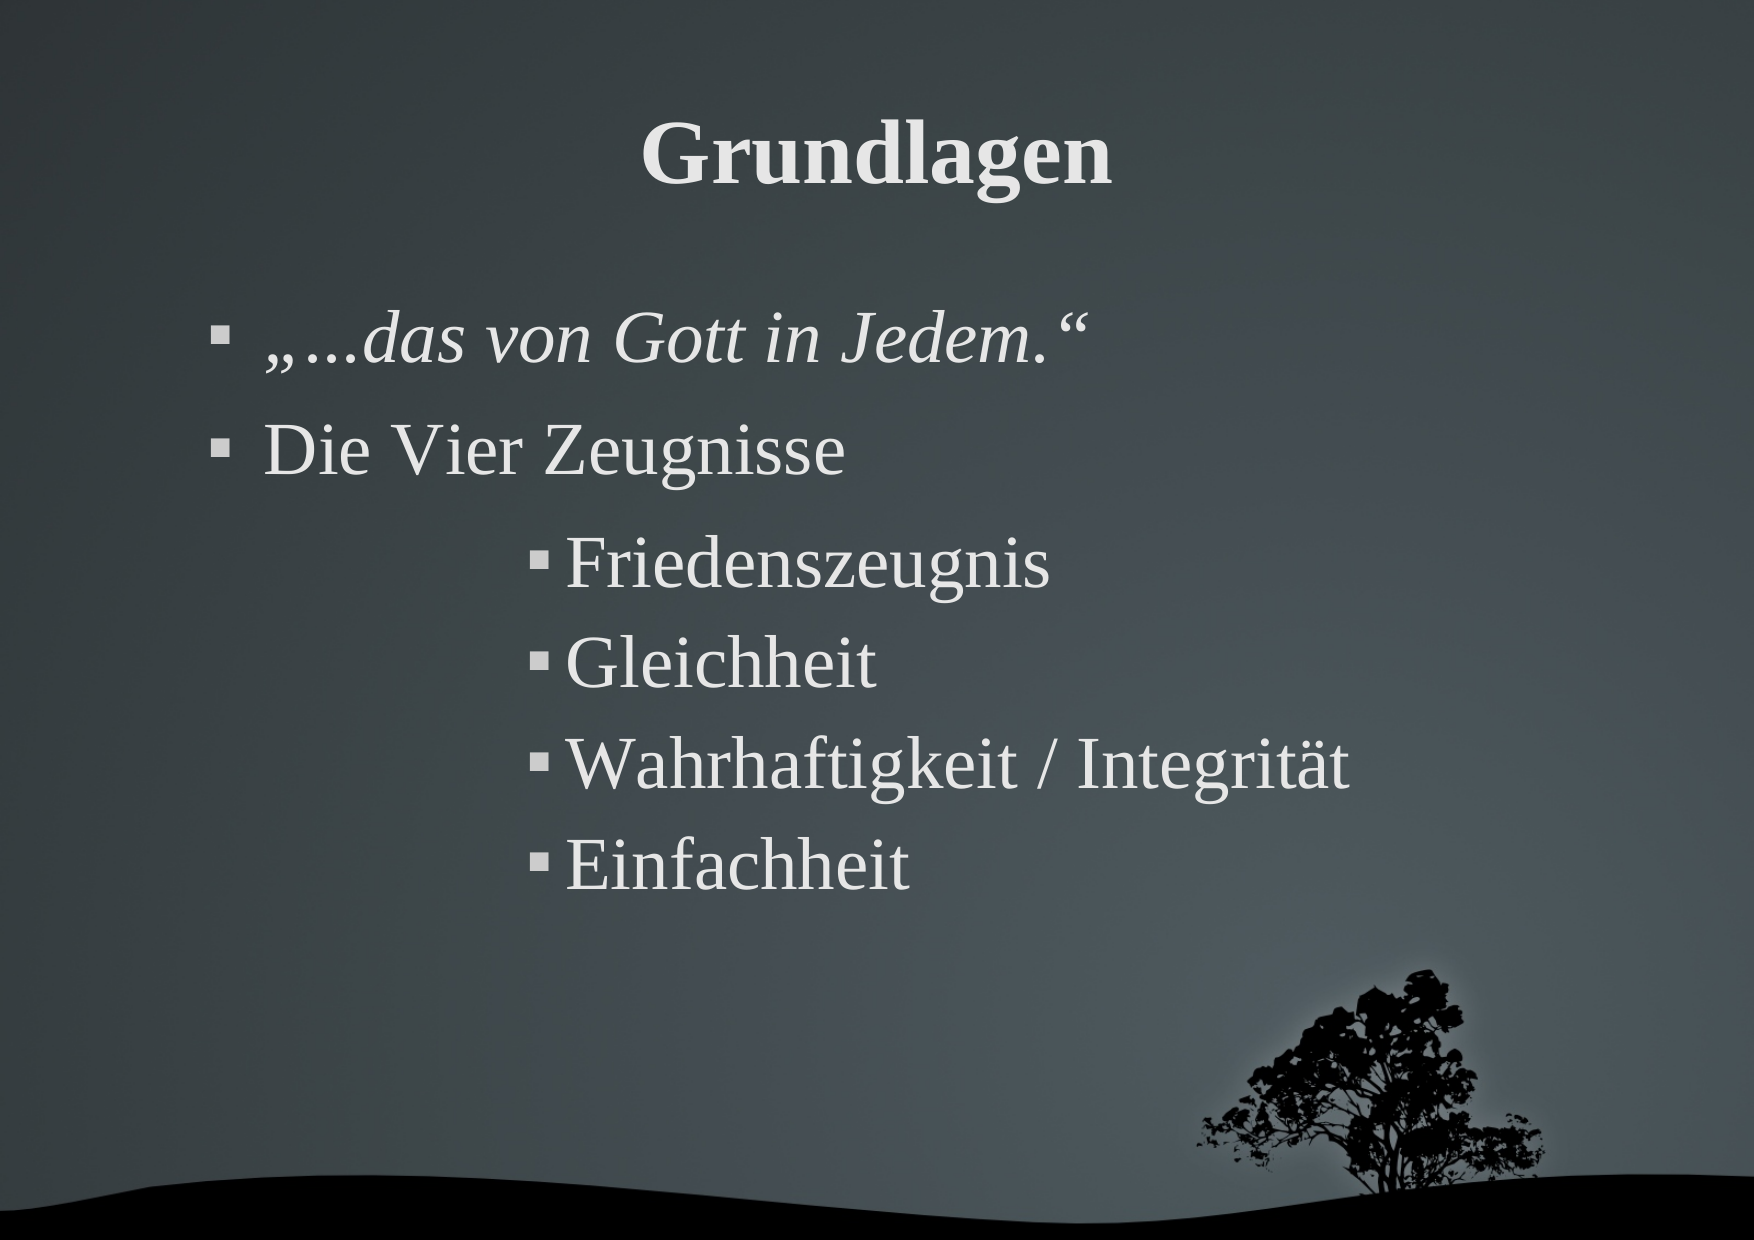

# Grundlagen
„...das von Gott in Jedem.“
Die Vier Zeugnisse
Friedenszeugnis
Gleichheit
Wahrhaftigkeit / Integrität
Einfachheit